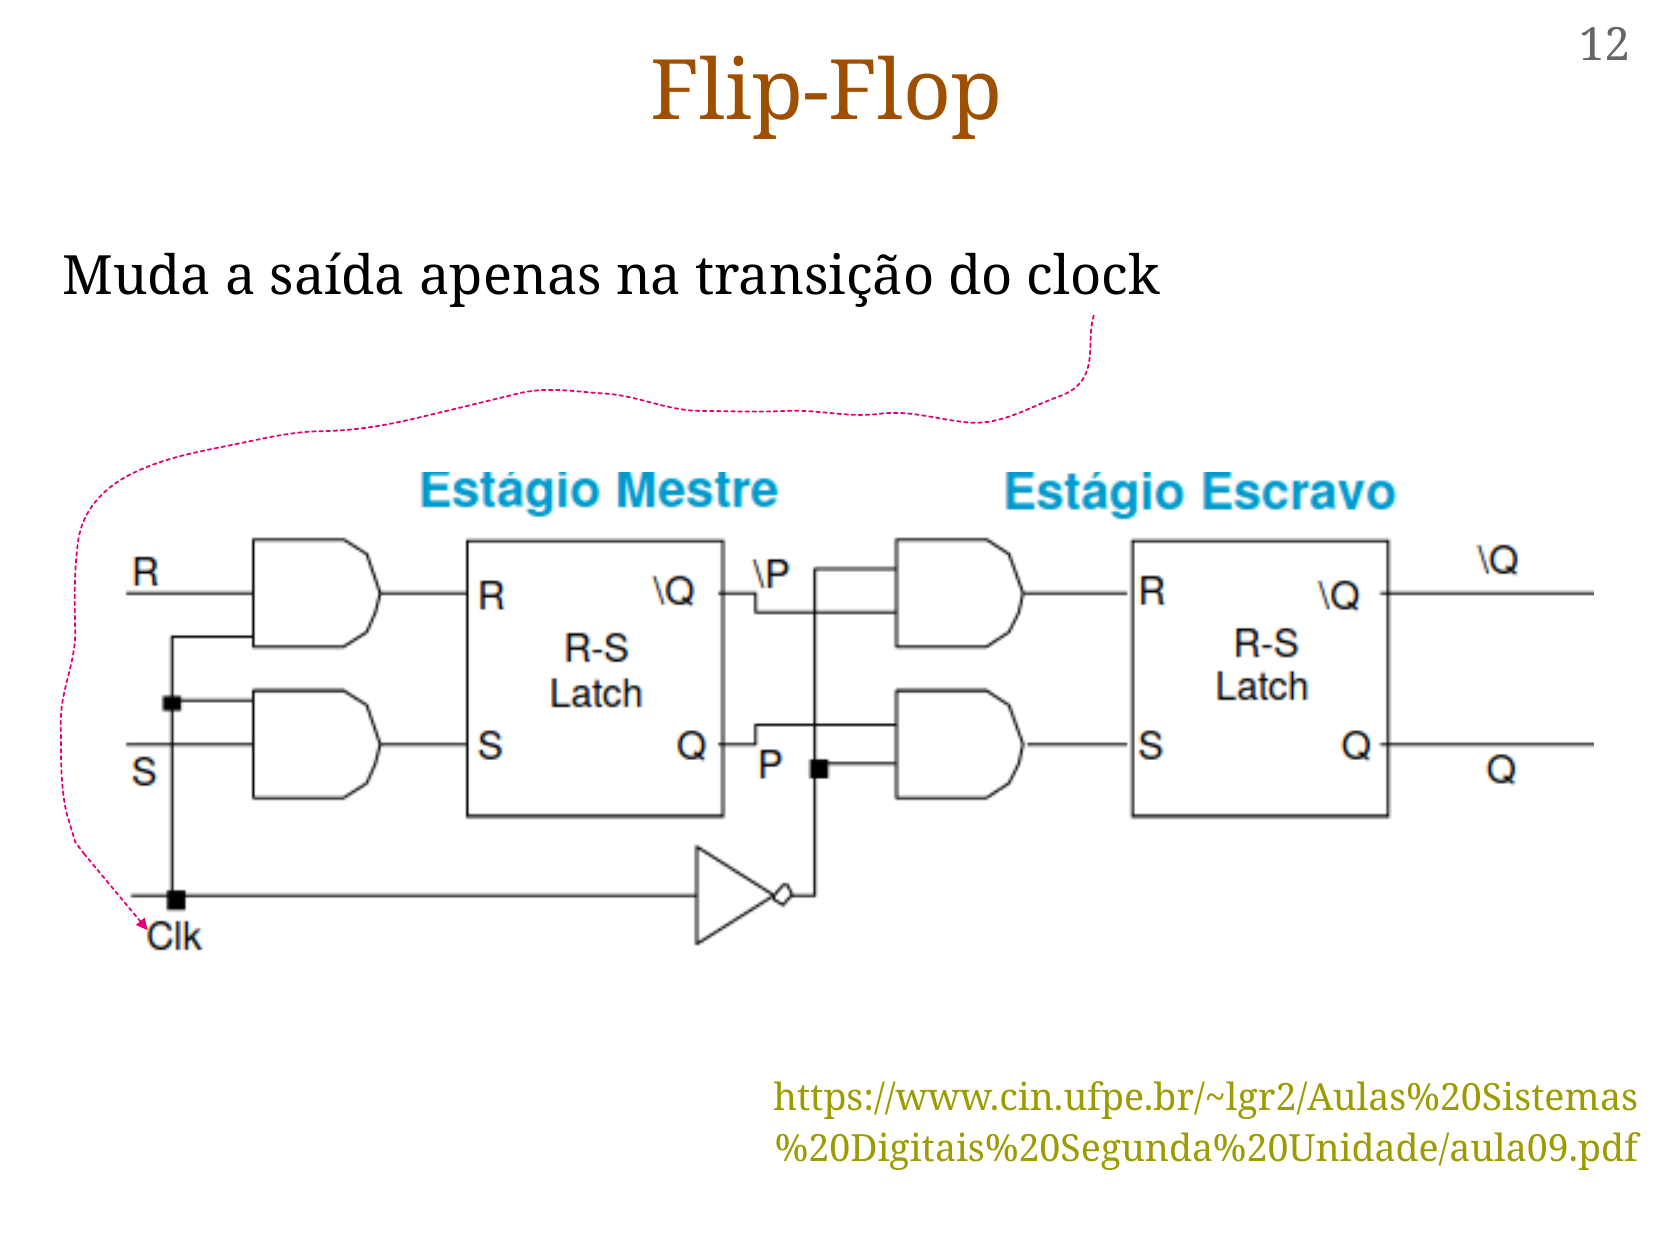

12
# Flip-Flop
Muda a saída apenas na transição do clock
https://www.cin.ufpe.br/~lgr2/Aulas%20Sistemas%20Digitais%20Segunda%20Unidade/aula09.pdf